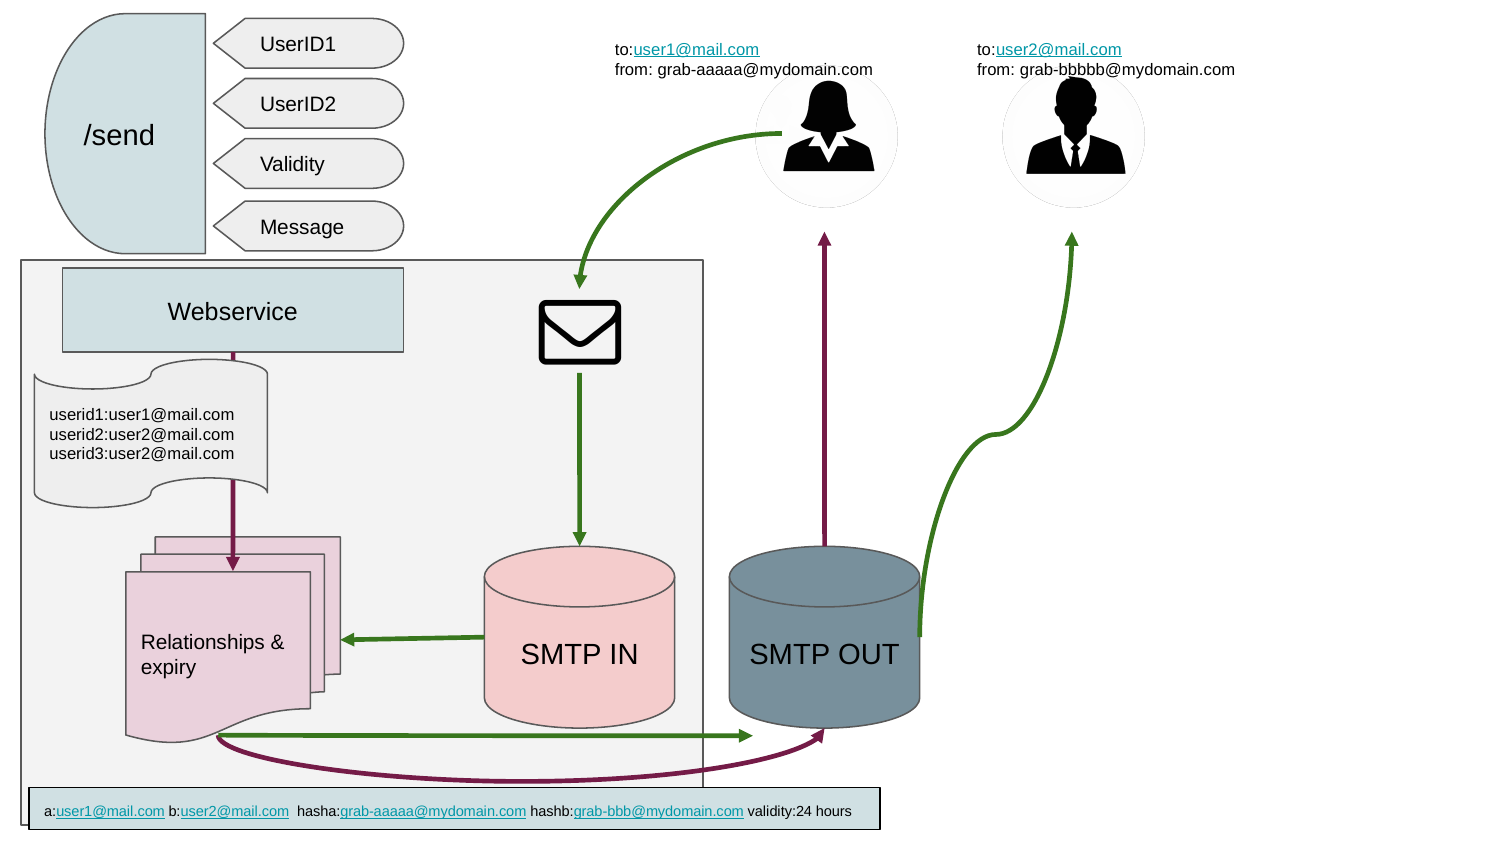

/send
UserID1
to:user1@mail.com
from: grab-aaaaa@mydomain.com
to:user2@mail.com
from: grab-bbbbb@mydomain.com
UserID2
Validity
Message
Webservice
userid1:user1@mail.com
userid2:user2@mail.com
userid3:user2@mail.com
Relationships & expiry
SMTP IN
SMTP OUT
a:user1@mail.com b:user2@mail.com hasha:grab-aaaaa@mydomain.com hashb:grab-bbb@mydomain.com validity:24 hours